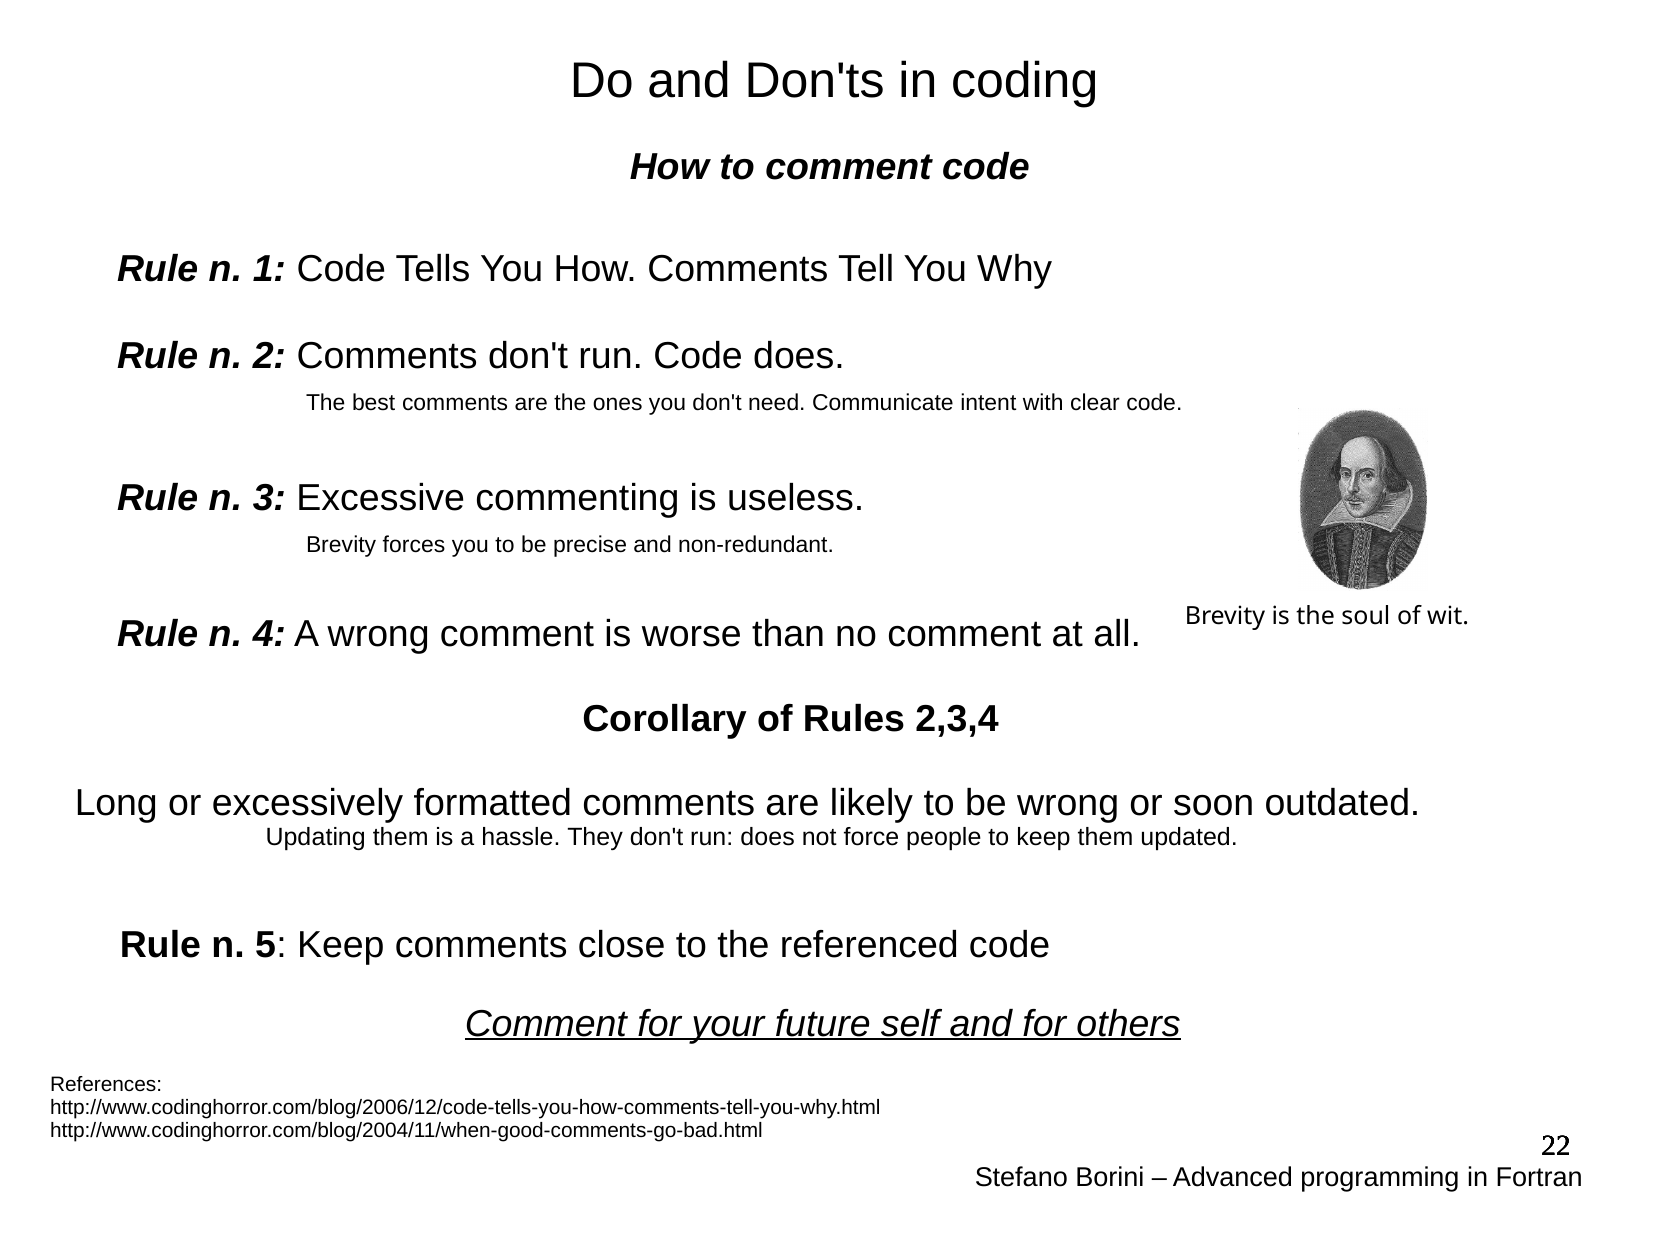

Do and Don'ts in coding
How to comment code
Rule n. 1: Code Tells You How. Comments Tell You Why
Rule n. 2: Comments don't run. Code does.
 The best comments are the ones you don't need. Communicate intent with clear code.
Brevity is the soul of wit.
Rule n. 3: Excessive commenting is useless.
 Brevity forces you to be precise and non-redundant.
Rule n. 4: A wrong comment is worse than no comment at all.
	Corollary of Rules 2,3,4
Long or excessively formatted comments are likely to be wrong or soon outdated.
Updating them is a hassle. They don't run: does not force people to keep them updated.
Rule n. 5: Keep comments close to the referenced code
Comment for your future self and for others
References:
http://www.codinghorror.com/blog/2006/12/code-tells-you-how-comments-tell-you-why.html
http://www.codinghorror.com/blog/2004/11/when-good-comments-go-bad.html
Stefano Borini – Advanced programming in Fortran